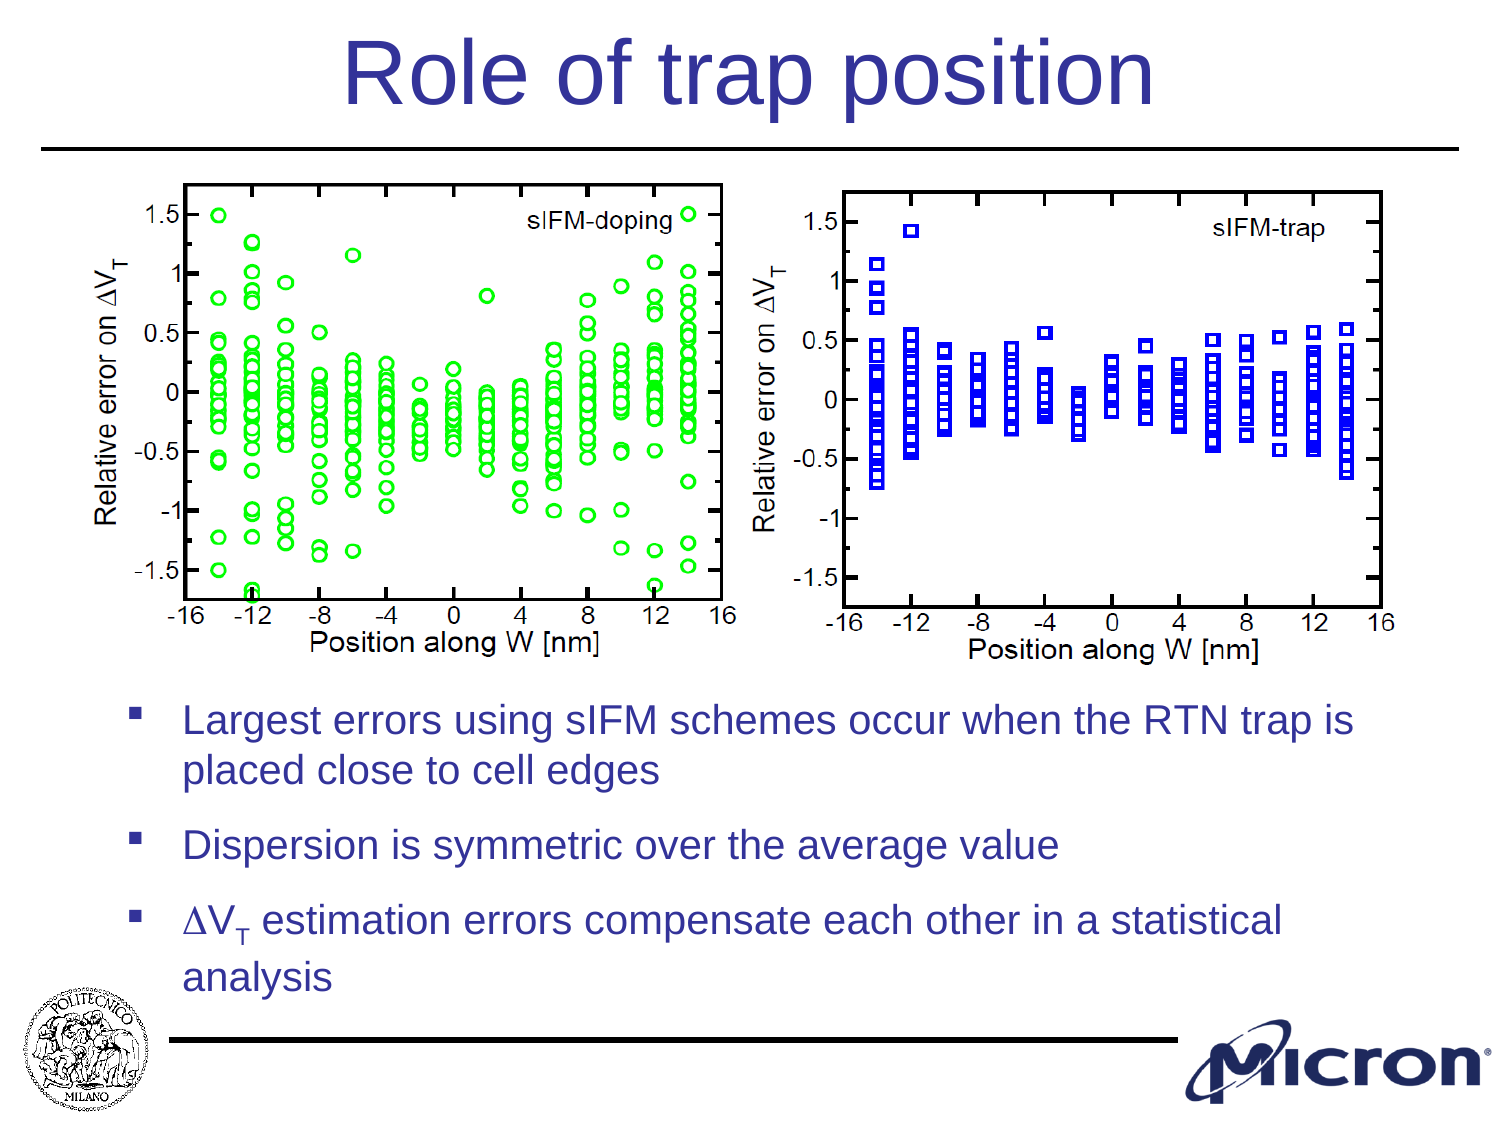

# Role of trap position
Largest errors using sIFM schemes occur when the RTN trap is placed close to cell edges
Dispersion is symmetric over the average value
VT estimation errors compensate each other in a statistical analysis